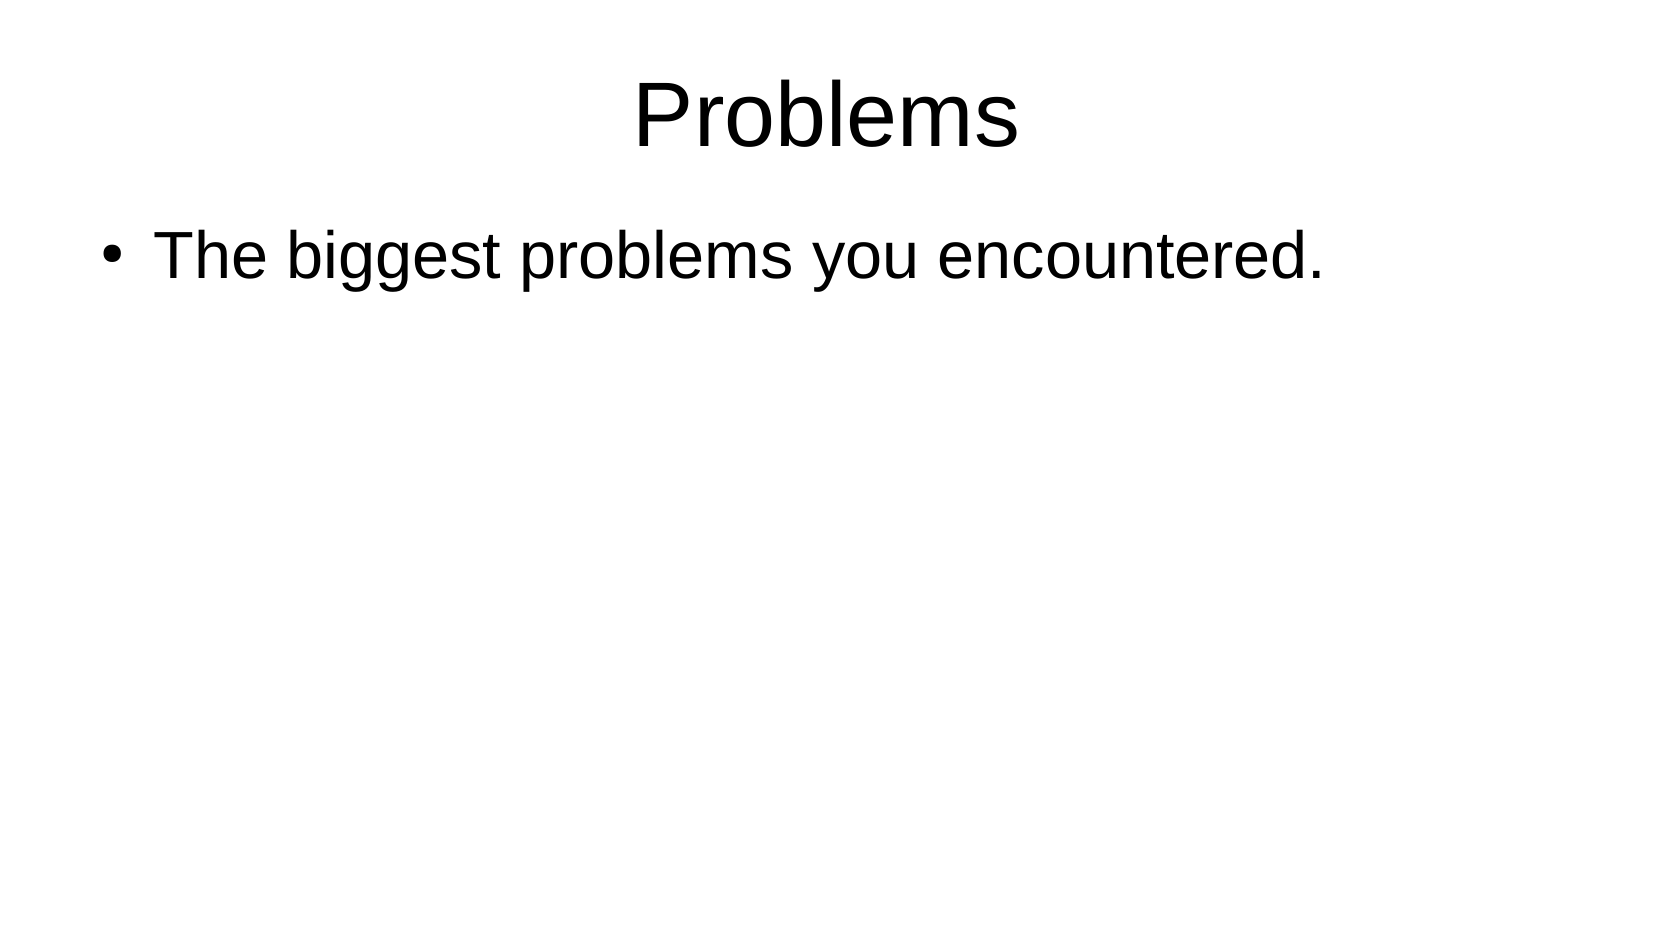

# Problems
The biggest problems you encountered.